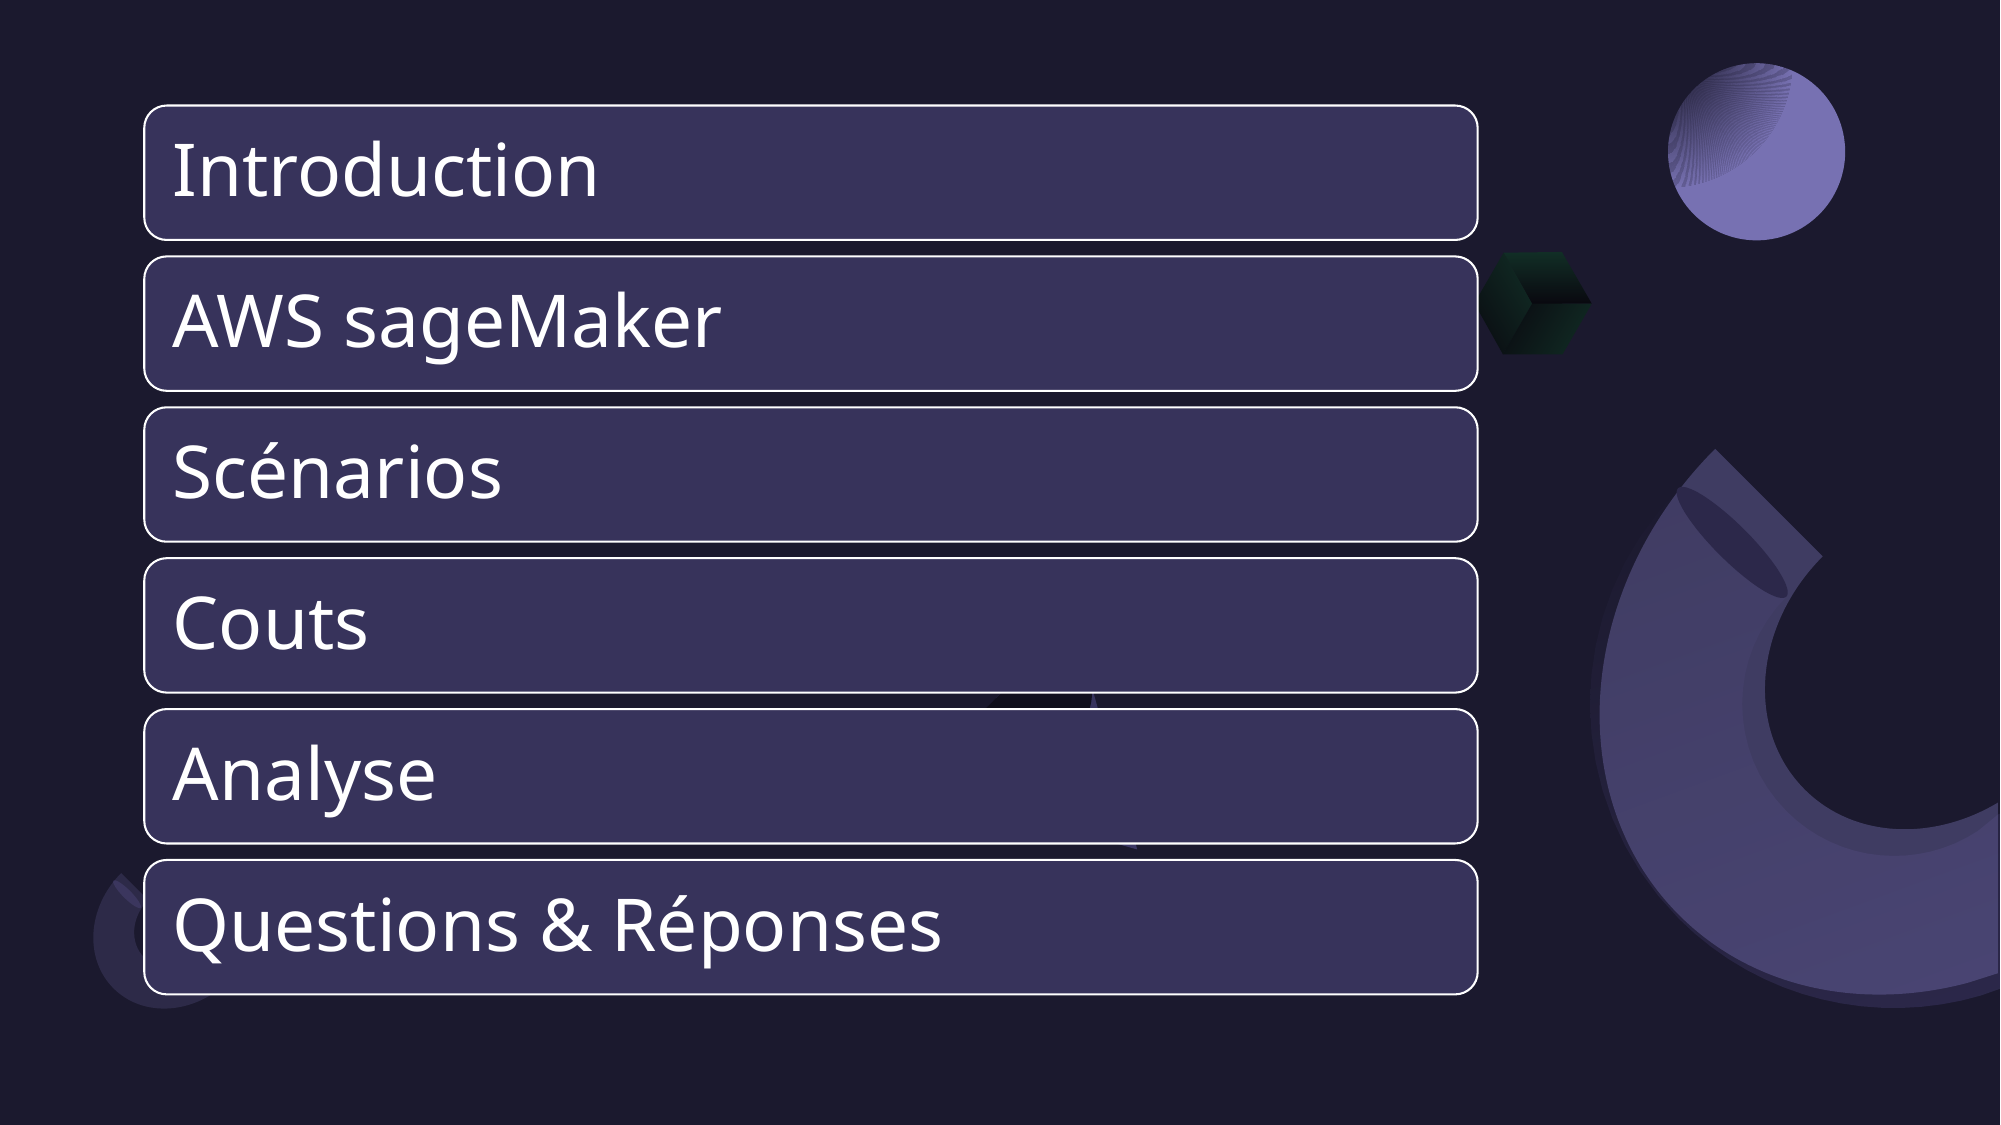

Introduction
AWS sageMaker
Scénarios
Couts
Analyse
Questions & Réponses